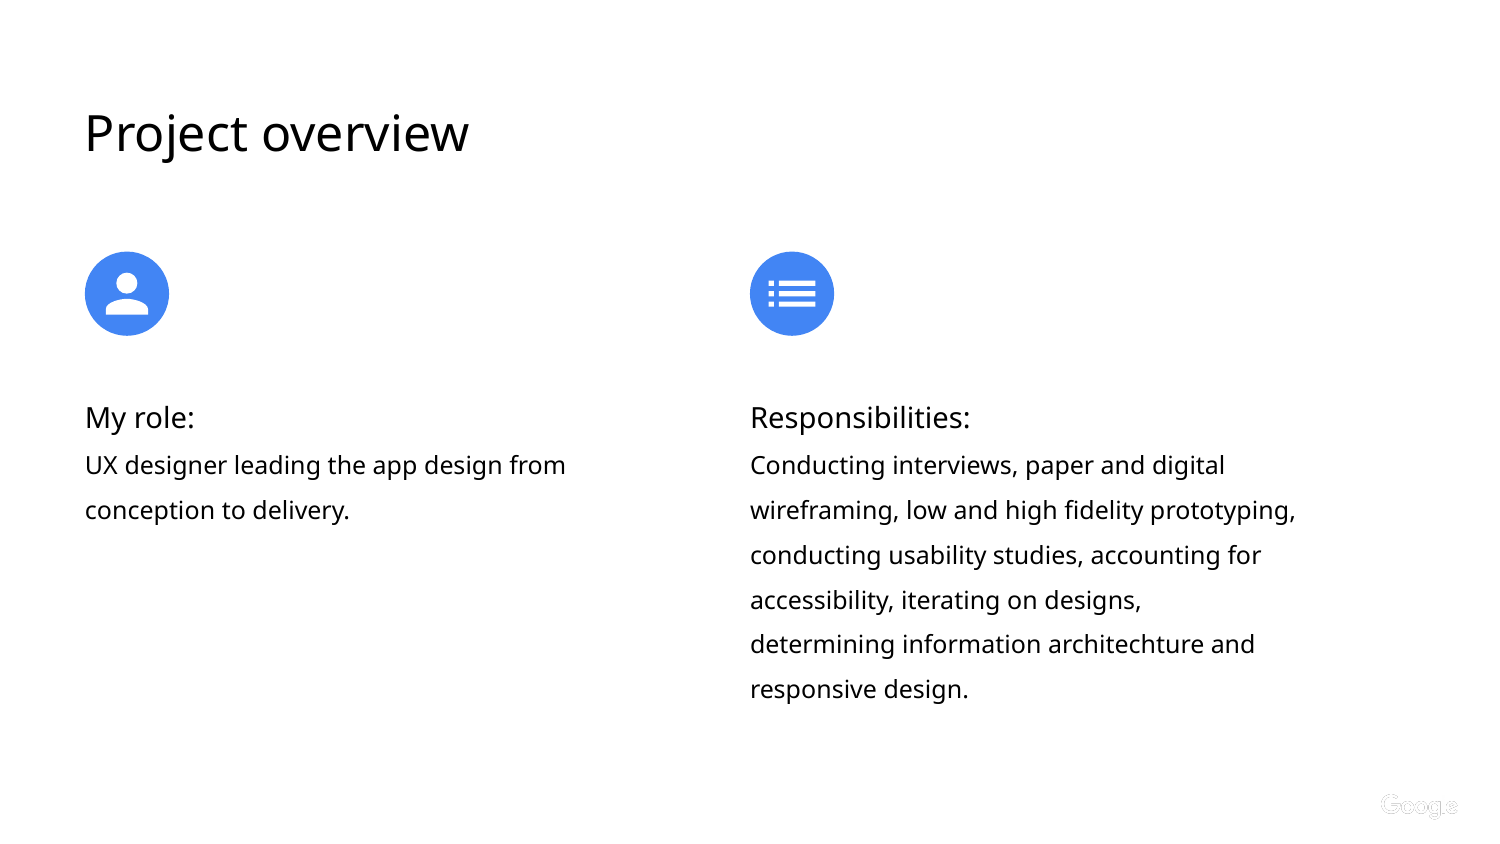

Project overview
My role:
UX designer leading the app design from conception to delivery.
Responsibilities:
Conducting interviews, paper and digital wireframing, low and high fidelity prototyping, conducting usability studies, accounting for accessibility, iterating on designs, determining information architechture and responsive design.